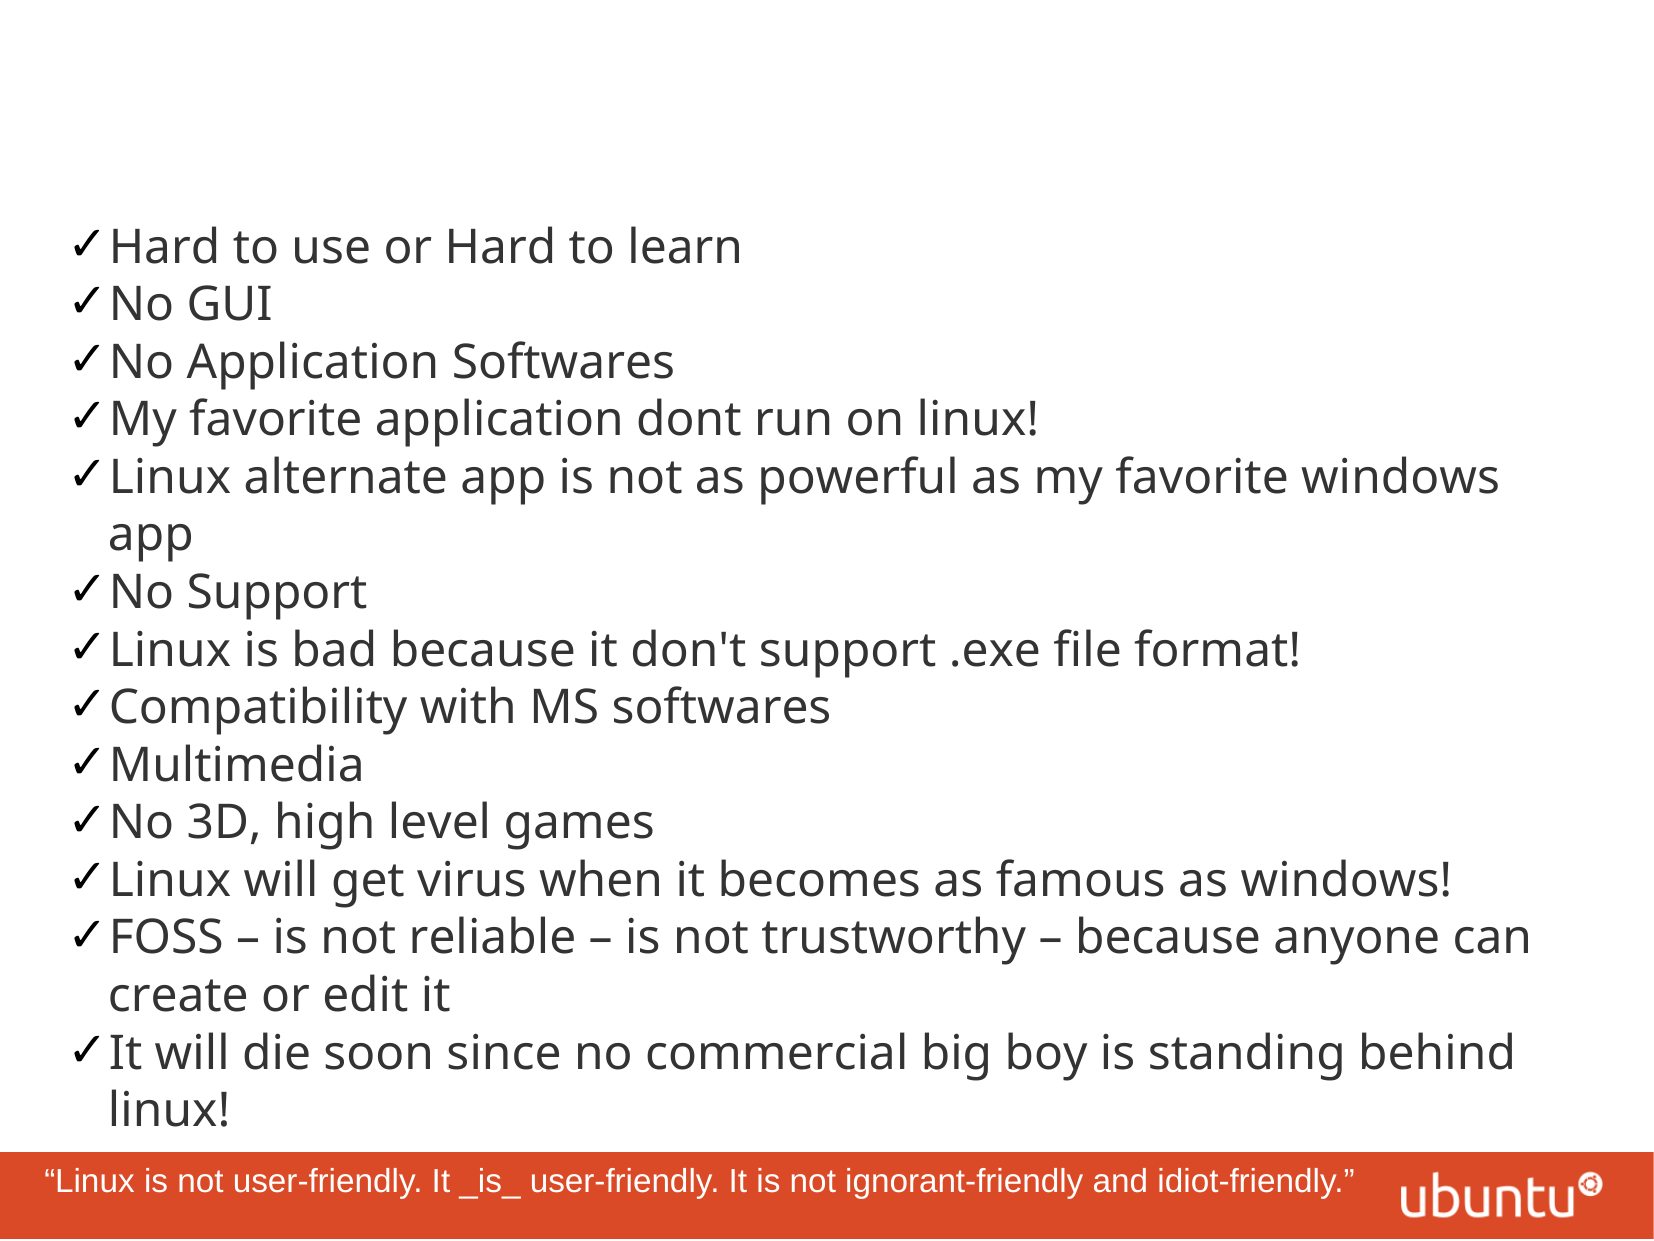

# Misconceptions (continued)
 Hard to use or Hard to learn
 No GUI
 No Application Softwares
 My favorite application dont run on linux!
 Linux alternate app is not as powerful as my favorite windows app
 No Support
 Linux is bad because it don't support .exe file format!
 Compatibility with MS softwares
 Multimedia
 No 3D, high level games
 Linux will get virus when it becomes as famous as windows!
 FOSS – is not reliable – is not trustworthy – because anyone can create or edit it
 It will die soon since no commercial big boy is standing behind linux!
“Linux is not user-friendly. It _is_ user-friendly. It is not ignorant-friendly and idiot-friendly.”